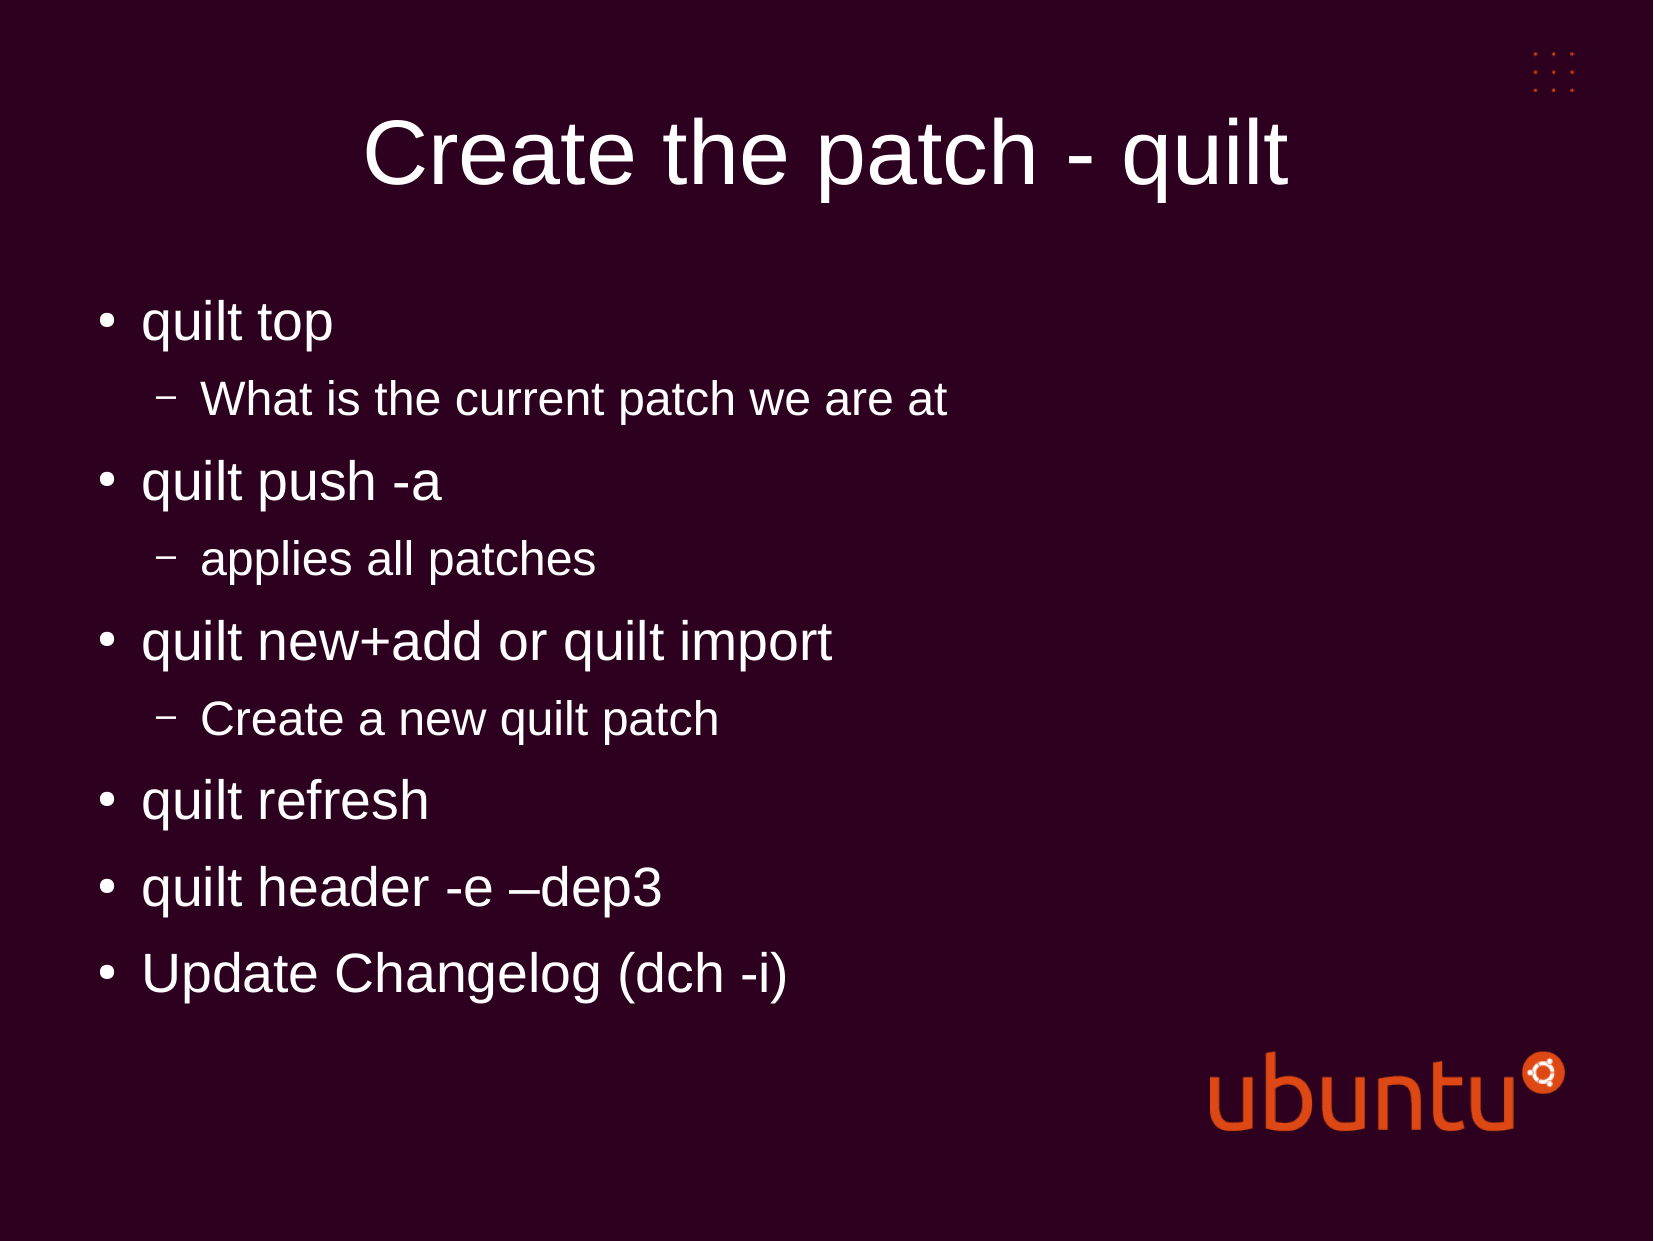

# Create the patch - quilt
quilt top
What is the current patch we are at
quilt push -a
applies all patches
quilt new+add or quilt import
Create a new quilt patch
quilt refresh
quilt header -e –dep3
Update Changelog (dch -i)